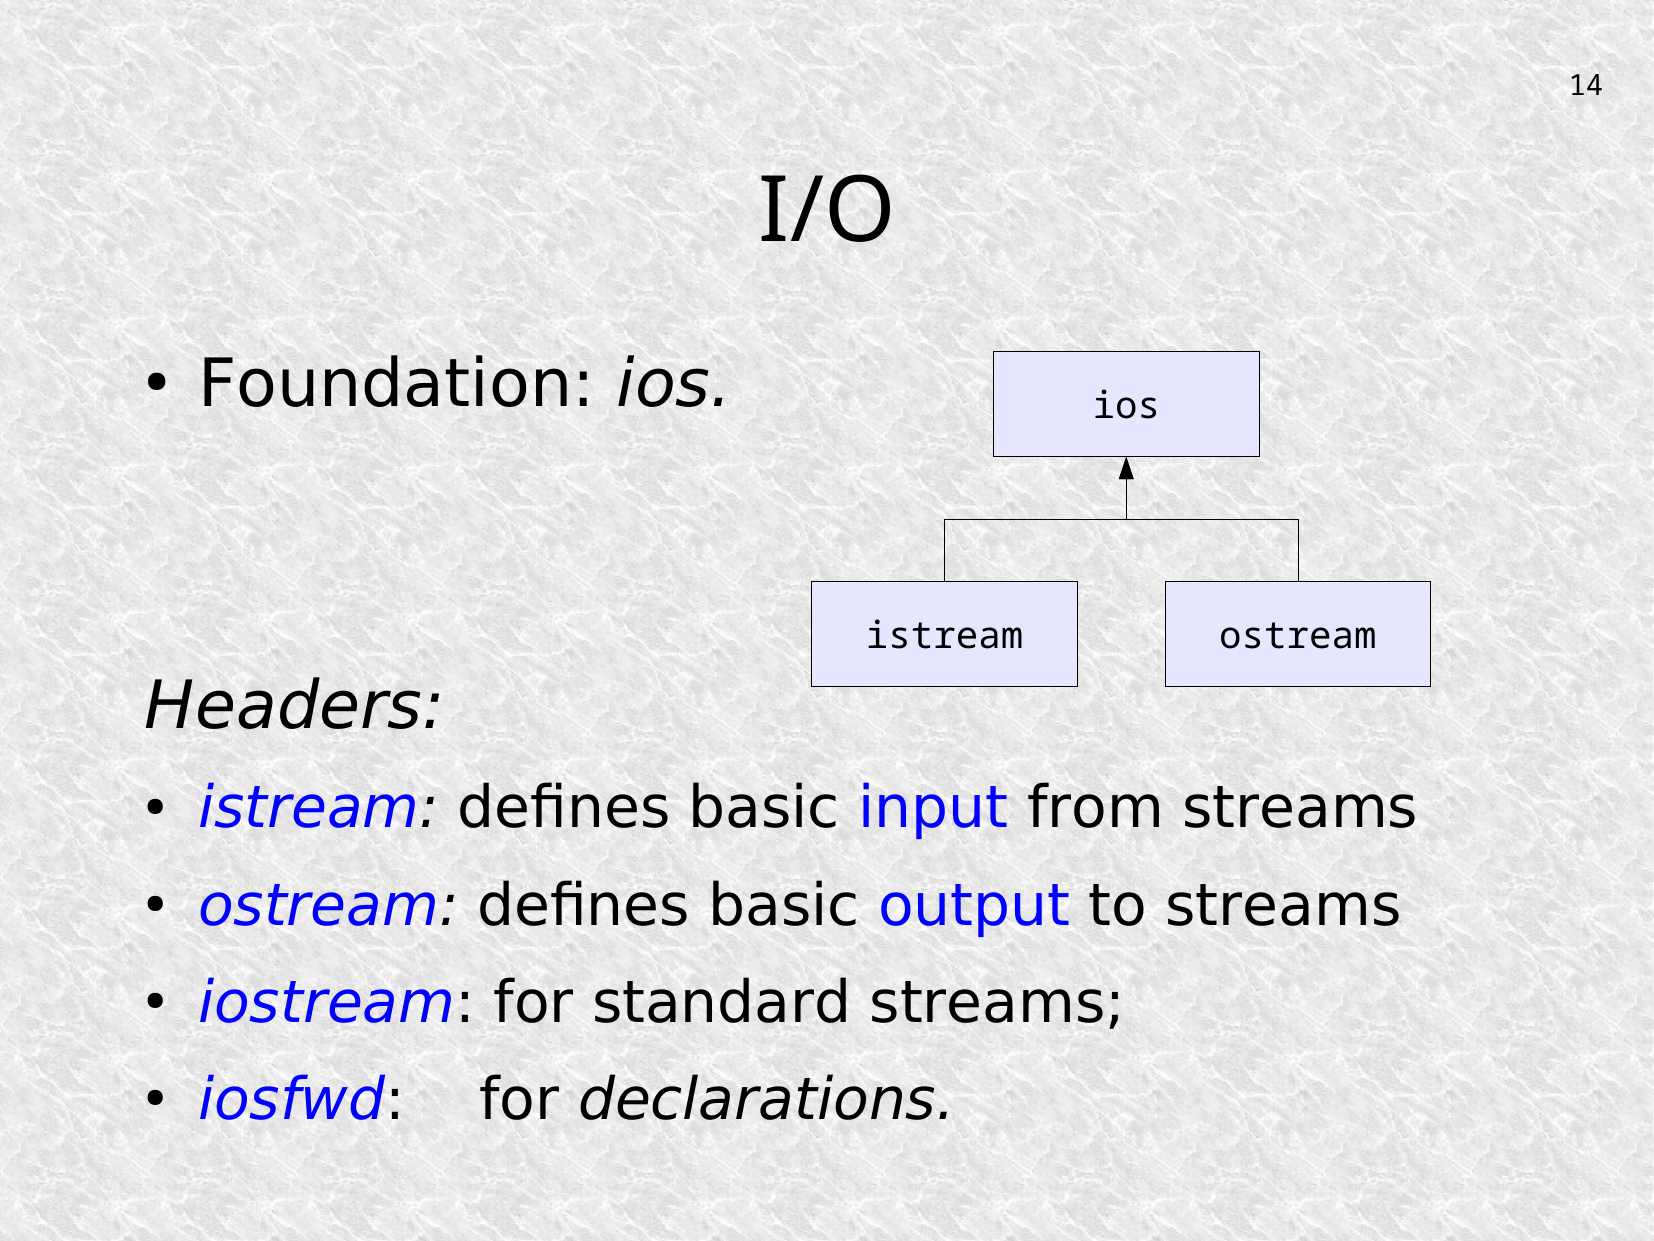

14
# I/O
Foundation: ios.
Headers:
istream: defines basic input from streams
ostream: defines basic output to streams
iostream: for standard streams;
iosfwd: for declarations.
ios
istream
ostream